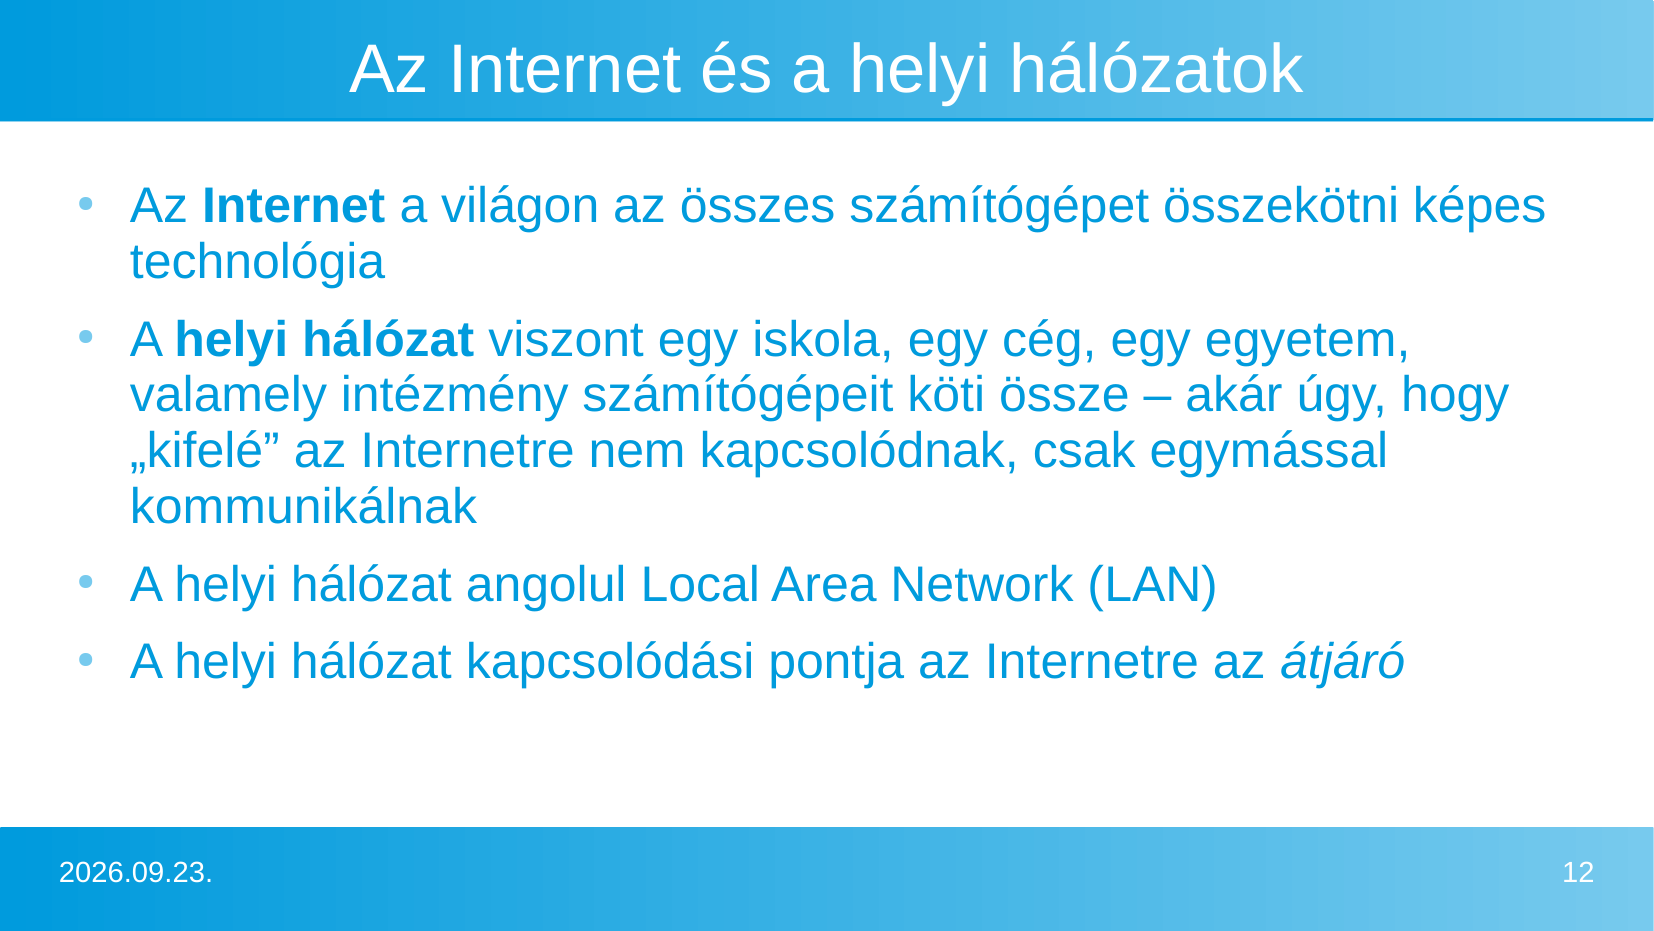

# Az Internet és a helyi hálózatok
Az Internet a világon az összes számítógépet összekötni képes technológia
A helyi hálózat viszont egy iskola, egy cég, egy egyetem, valamely intézmény számítógépeit köti össze – akár úgy, hogy „kifelé” az Internetre nem kapcsolódnak, csak egymással kommunikálnak
A helyi hálózat angolul Local Area Network (LAN)
A helyi hálózat kapcsolódási pontja az Internetre az átjáró
12